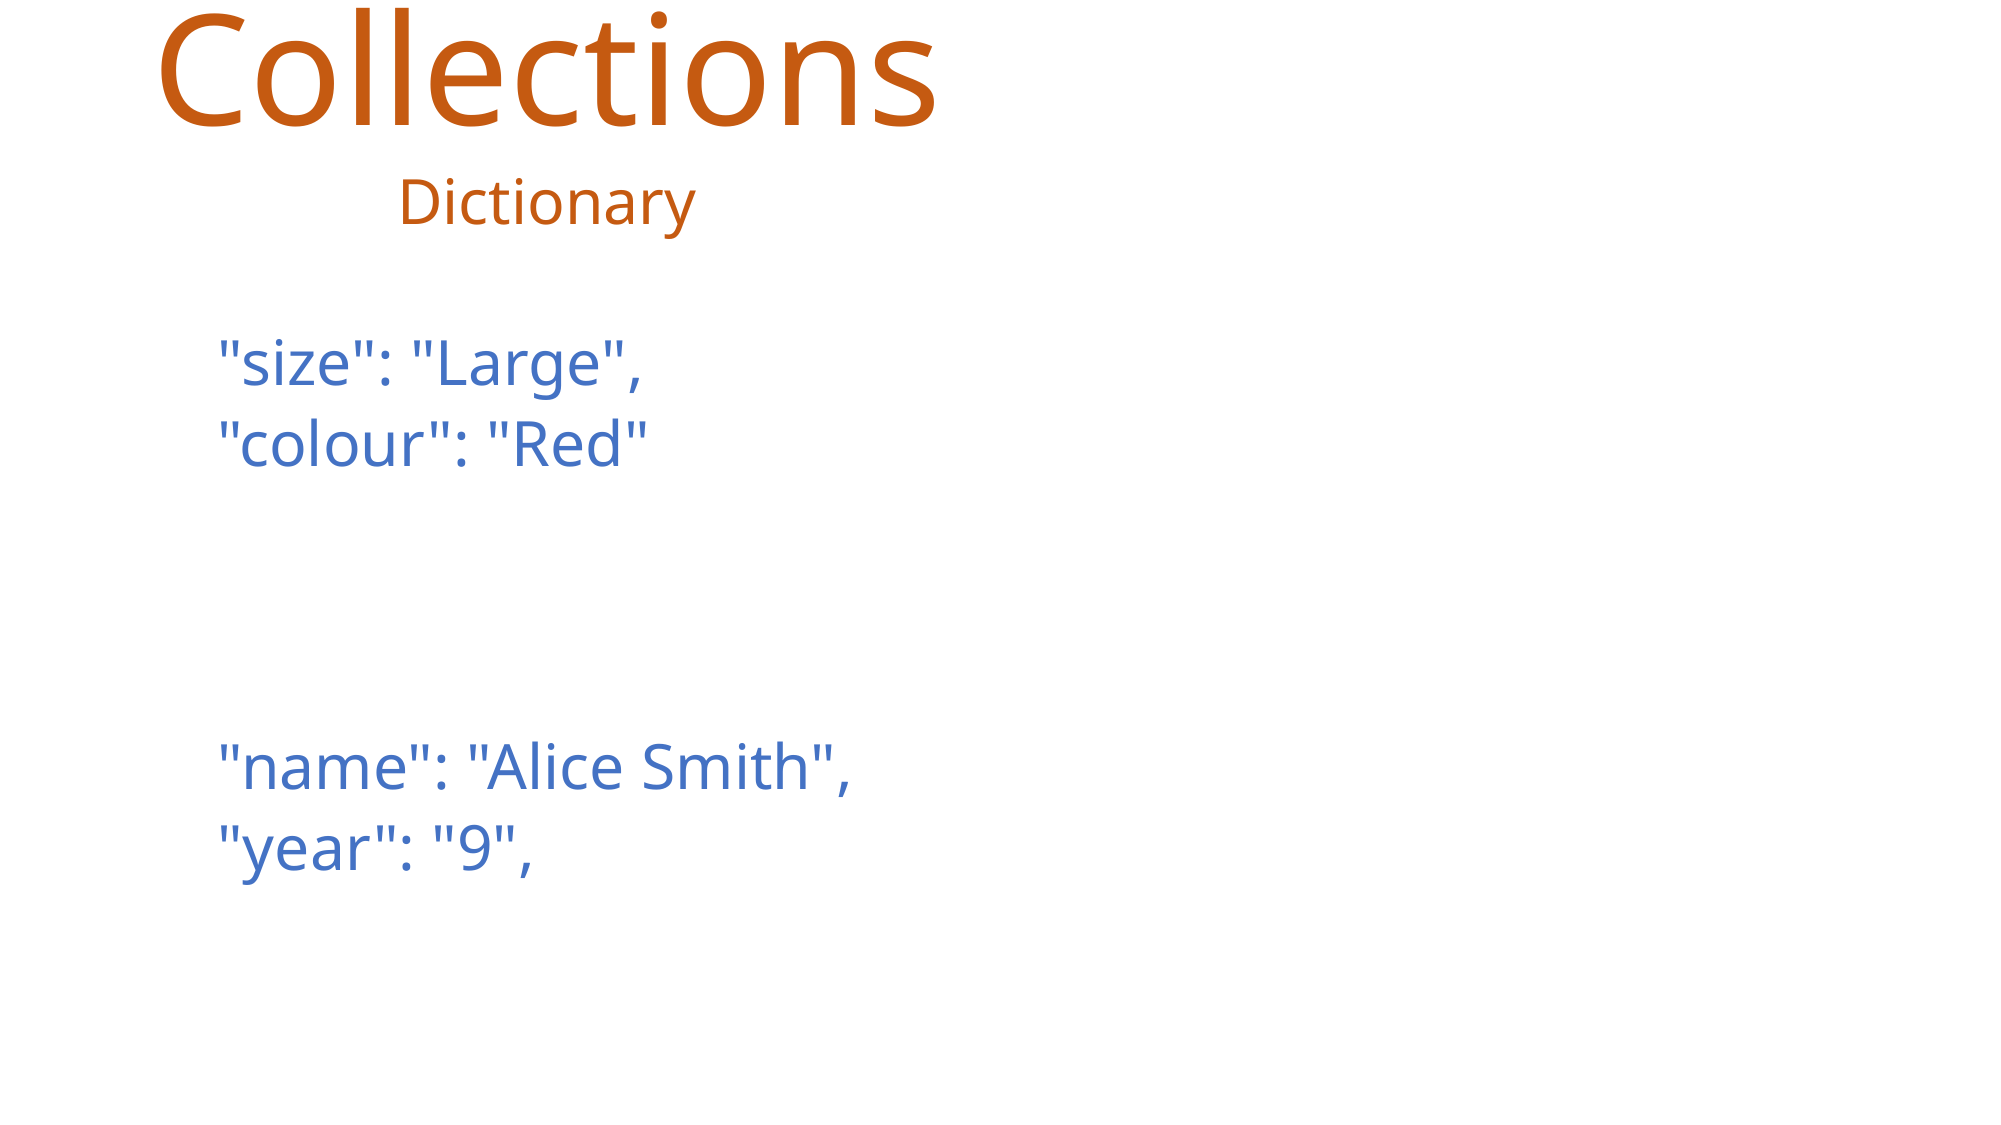

# Collections
Dictionary
shirt = {
 "size": "Large",
 "colour": "Red"
}
student = {
 "name": "Alice Smith",
 "year": "9",
}